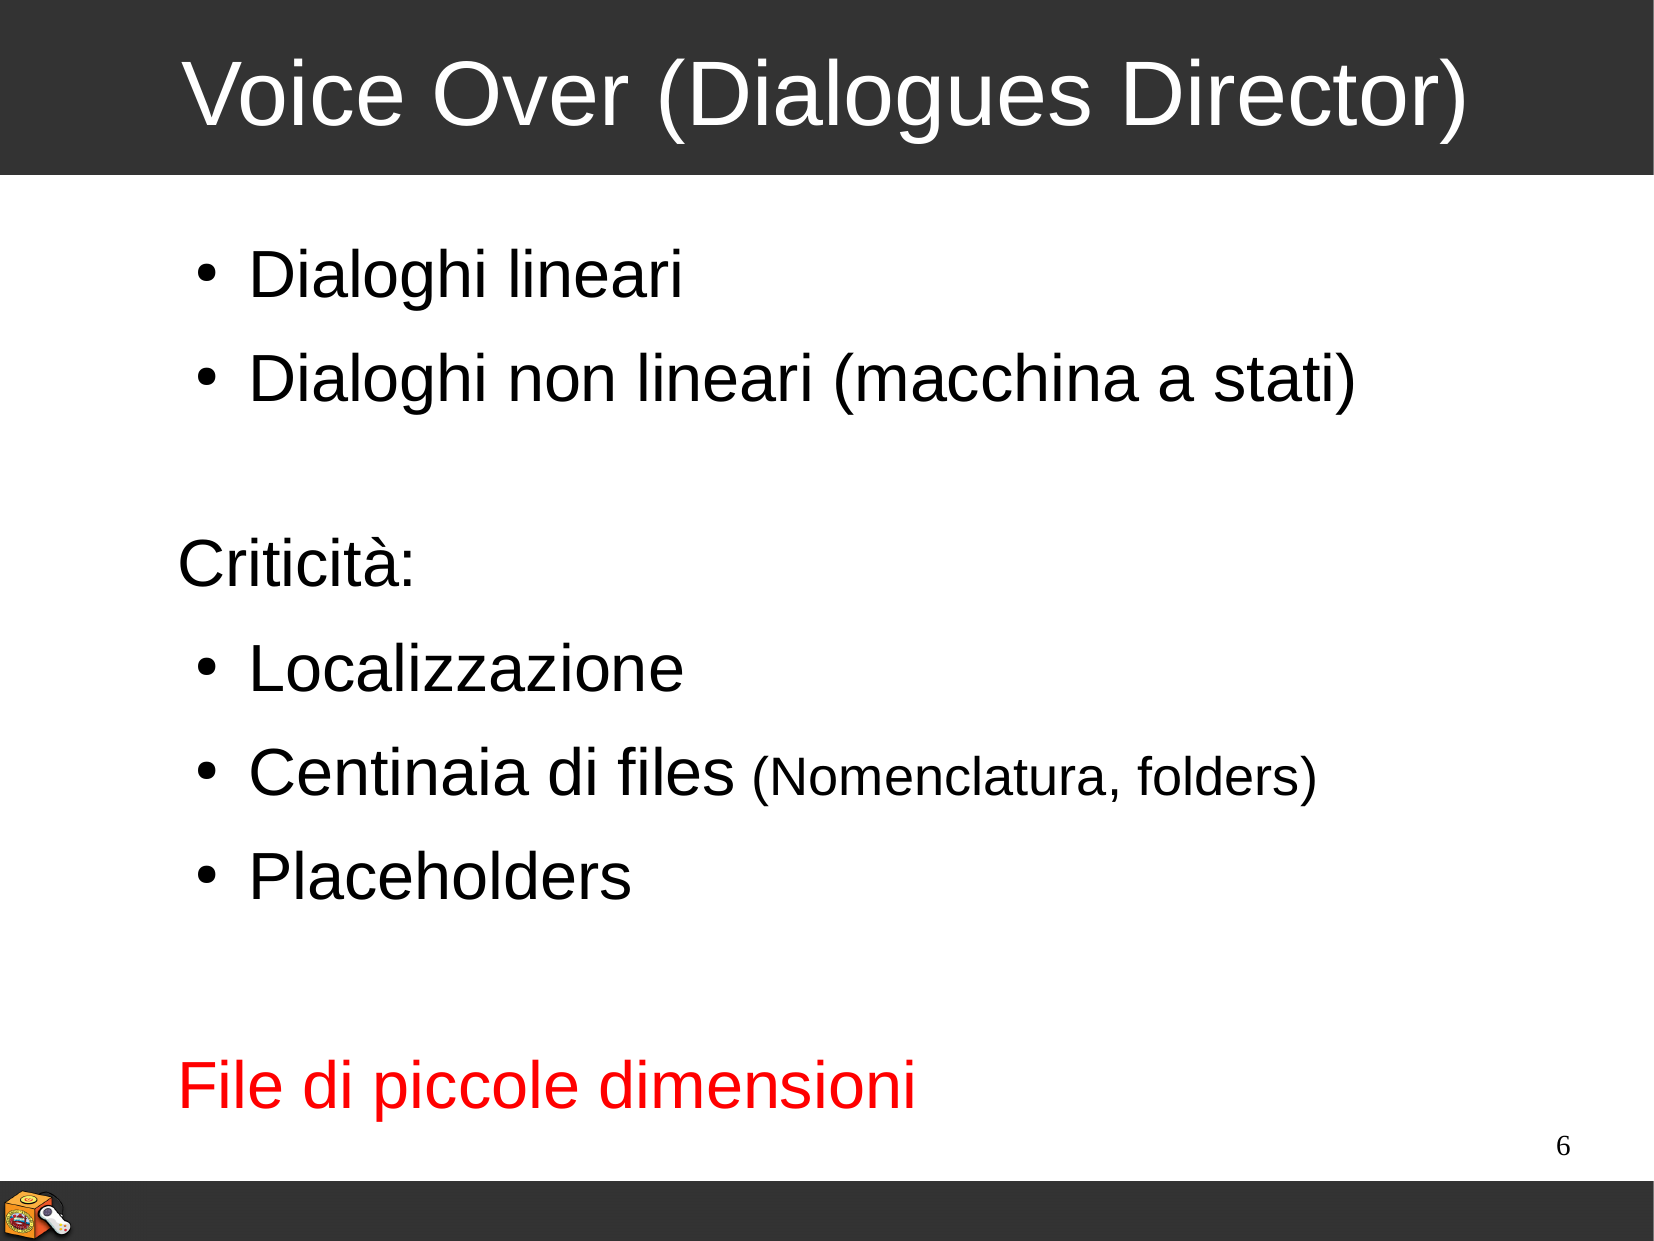

Voice Over (Dialogues Director)
# Dialoghi lineari
Dialoghi non lineari (macchina a stati)
Criticità:
Localizzazione
Centinaia di files (Nomenclatura, folders)
Placeholders
File di piccole dimensioni
6